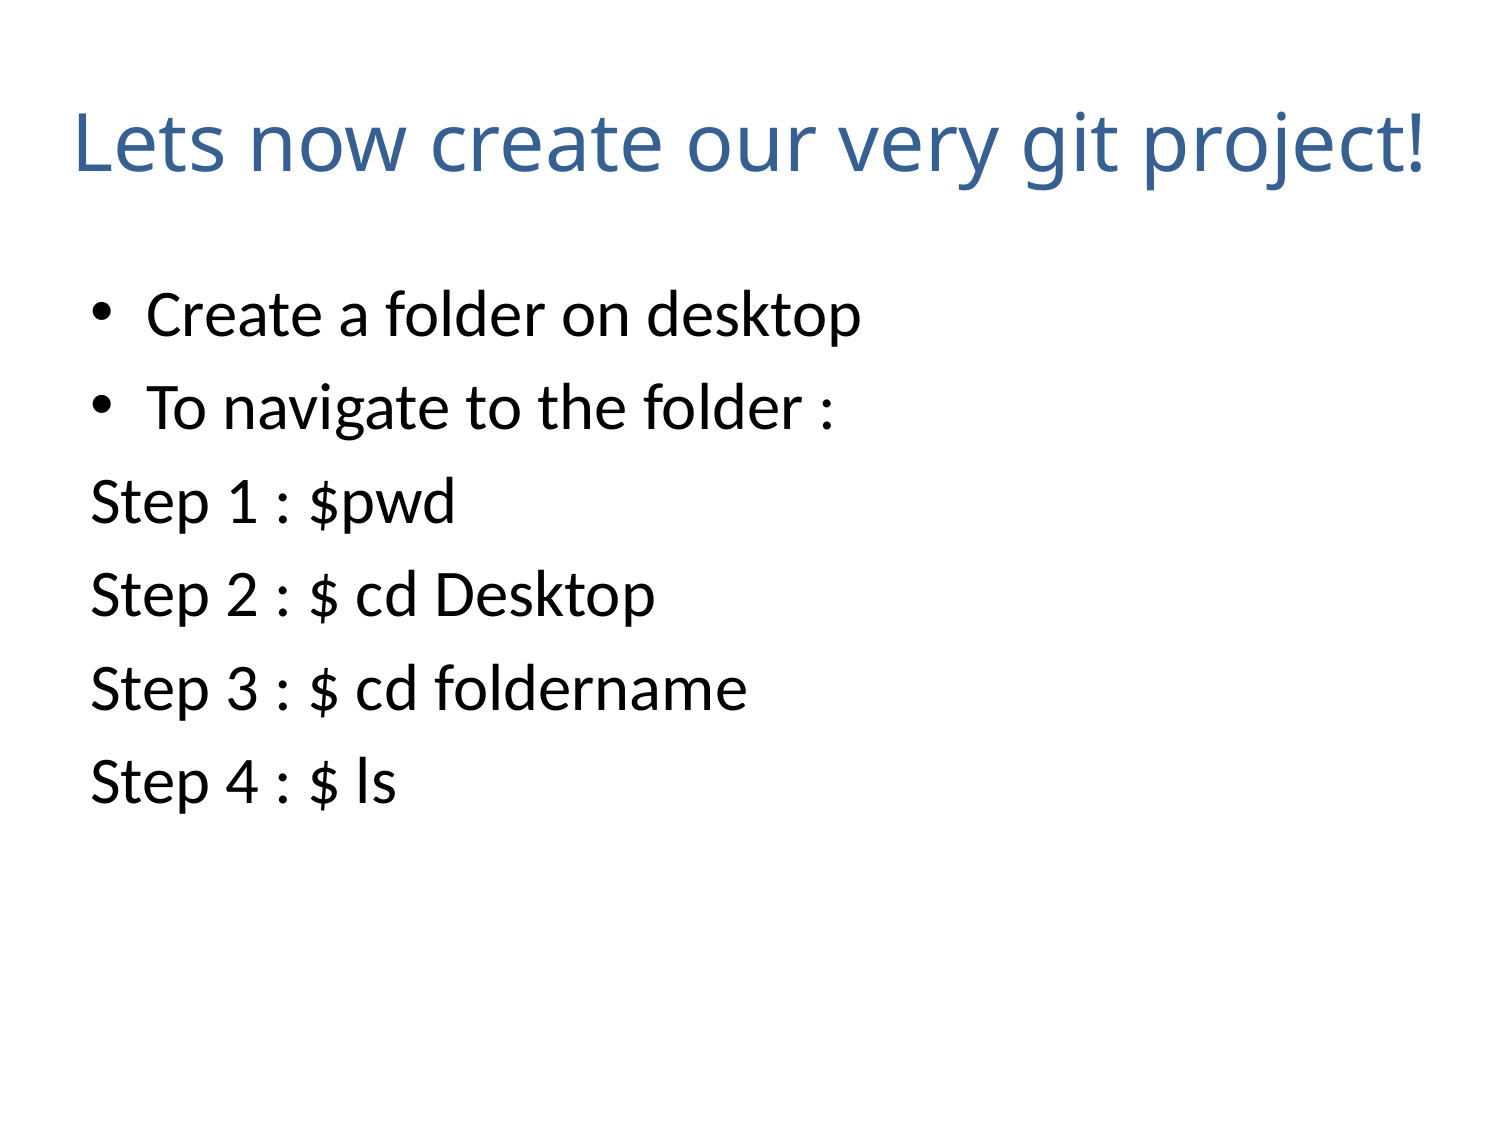

# Lets now create our very git project!
Create a folder on desktop
To navigate to the folder :
Step 1 : $pwd
Step 2 : $ cd Desktop
Step 3 : $ cd foldername
Step 4 : $ ls